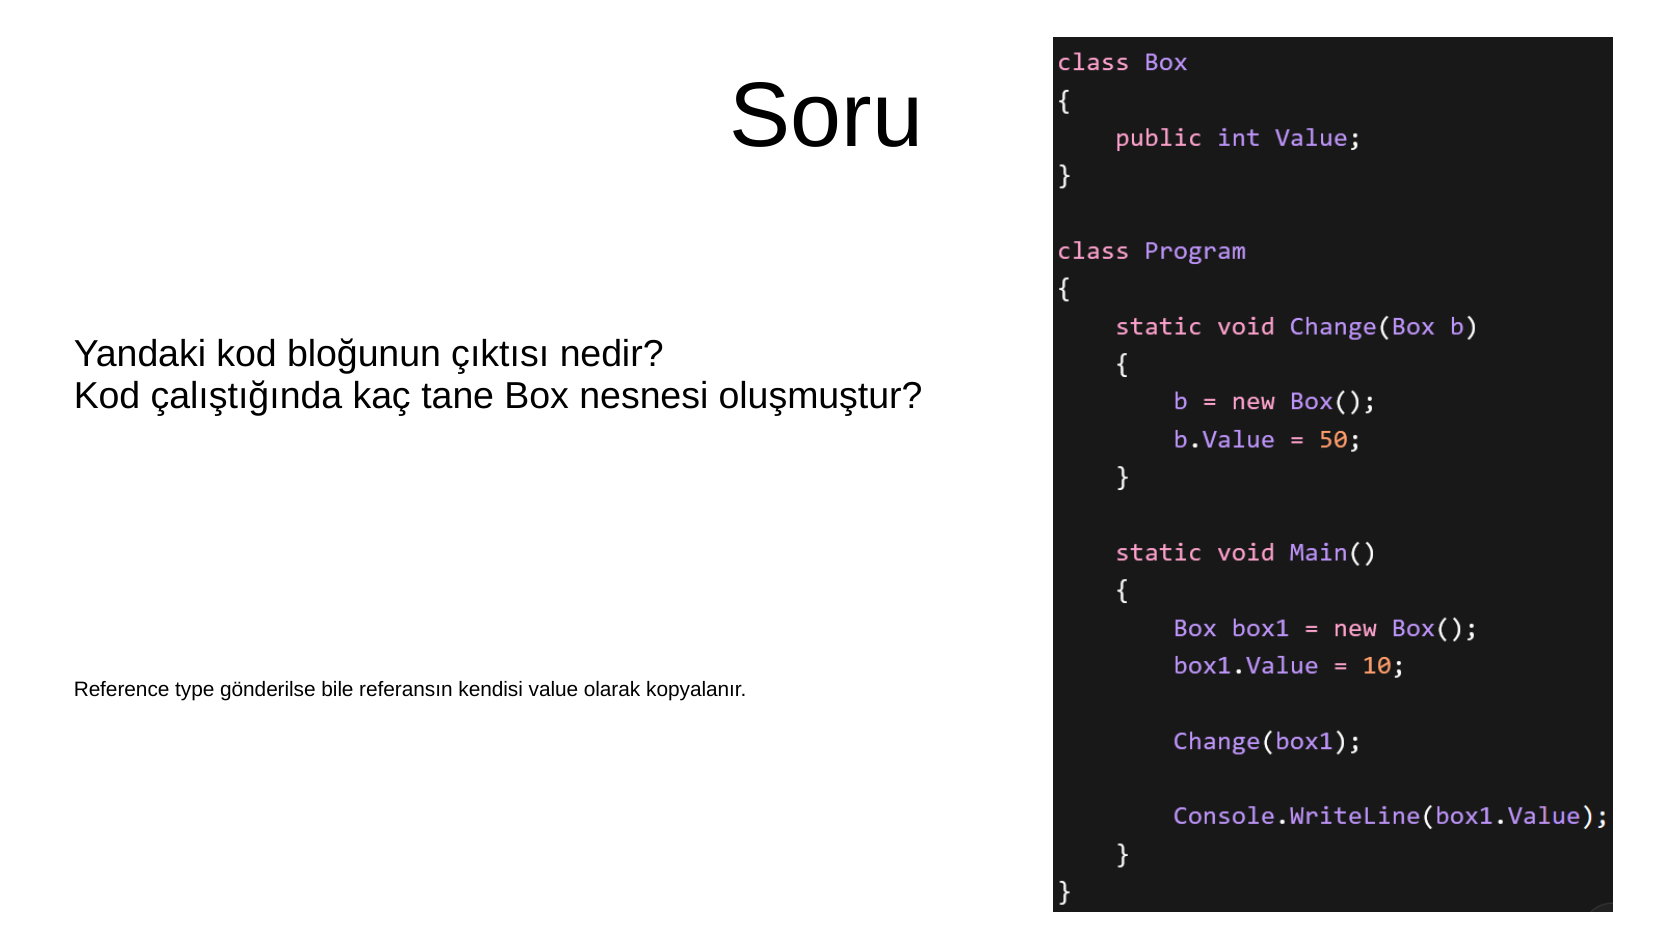

# Soru
Yandaki kod bloğunun çıktısı nedir?
Kod çalıştığında kaç tane Box nesnesi oluşmuştur?
Reference type gönderilse bile referansın kendisi value olarak kopyalanır.